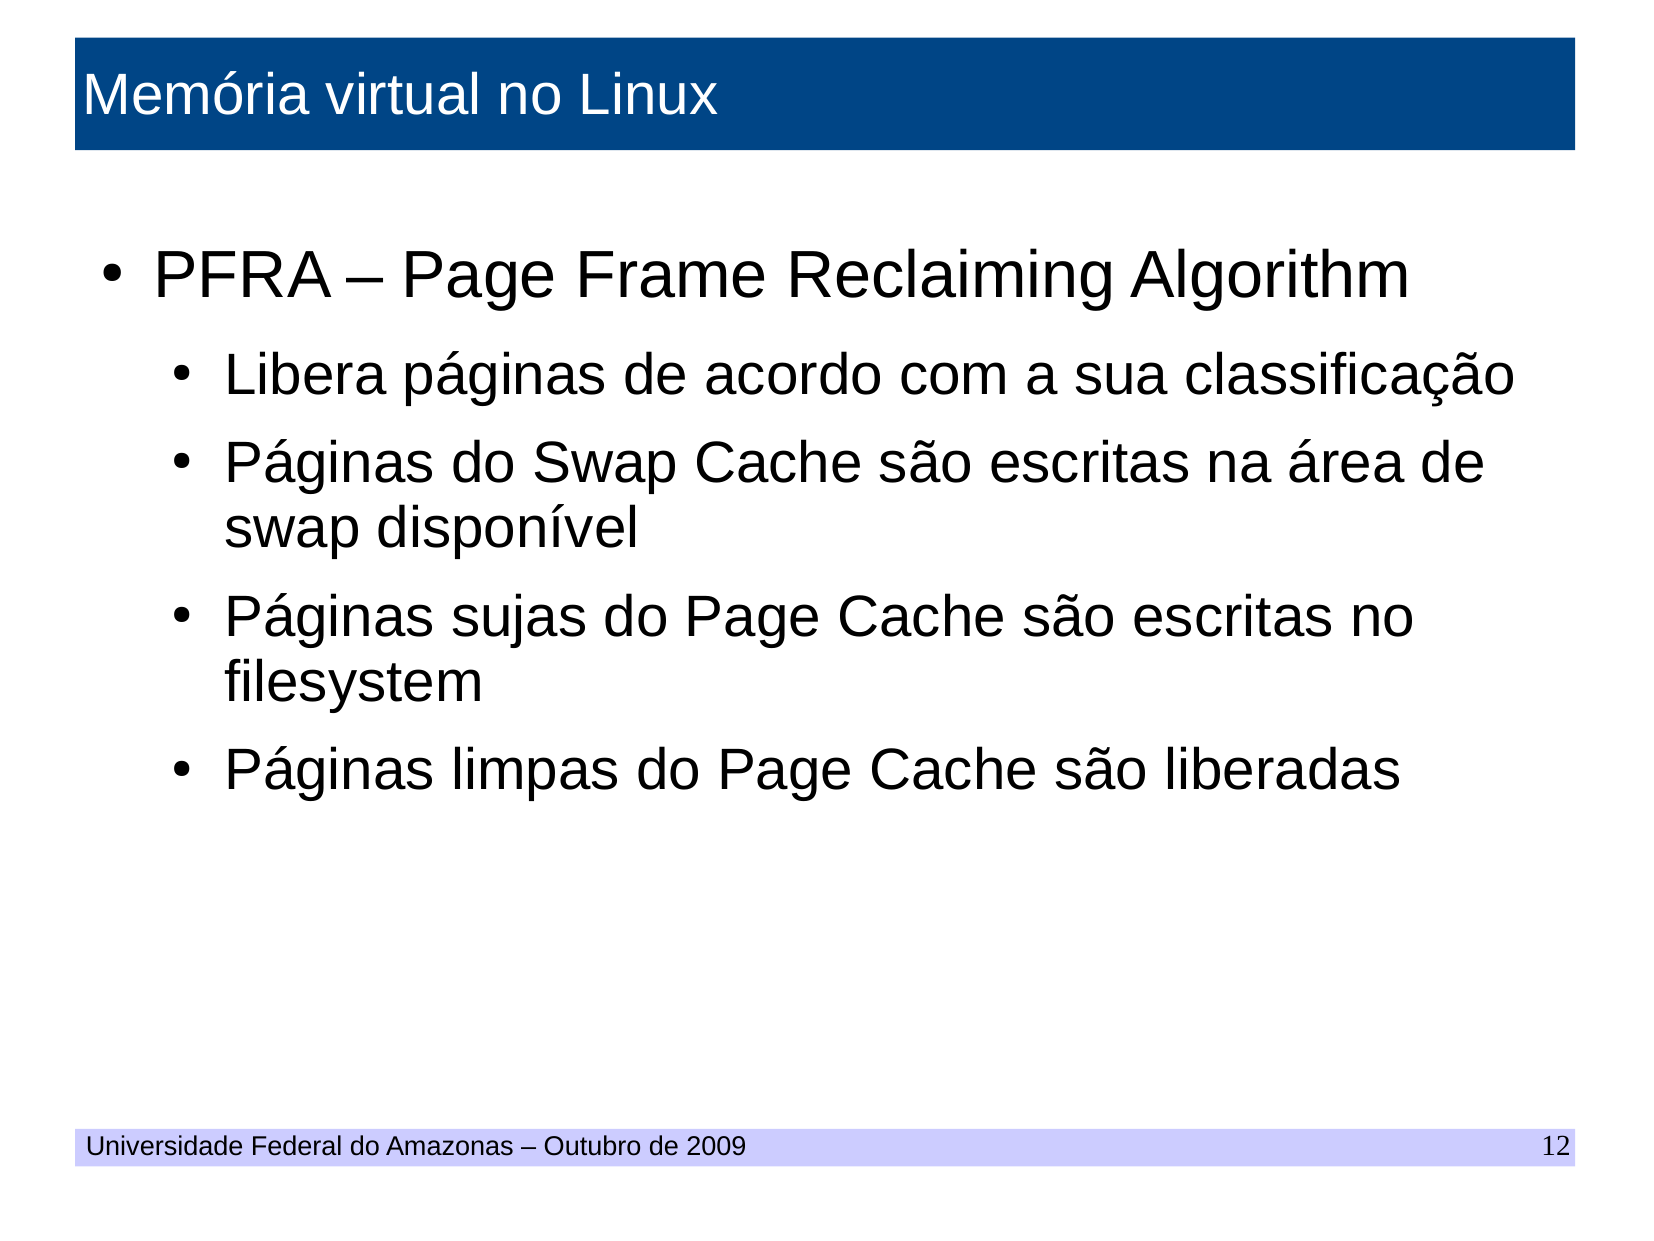

# Memória virtual no Linux
PFRA – Page Frame Reclaiming Algorithm
Libera páginas de acordo com a sua classificação
Páginas do Swap Cache são escritas na área de swap disponível
Páginas sujas do Page Cache são escritas no filesystem
Páginas limpas do Page Cache são liberadas
12